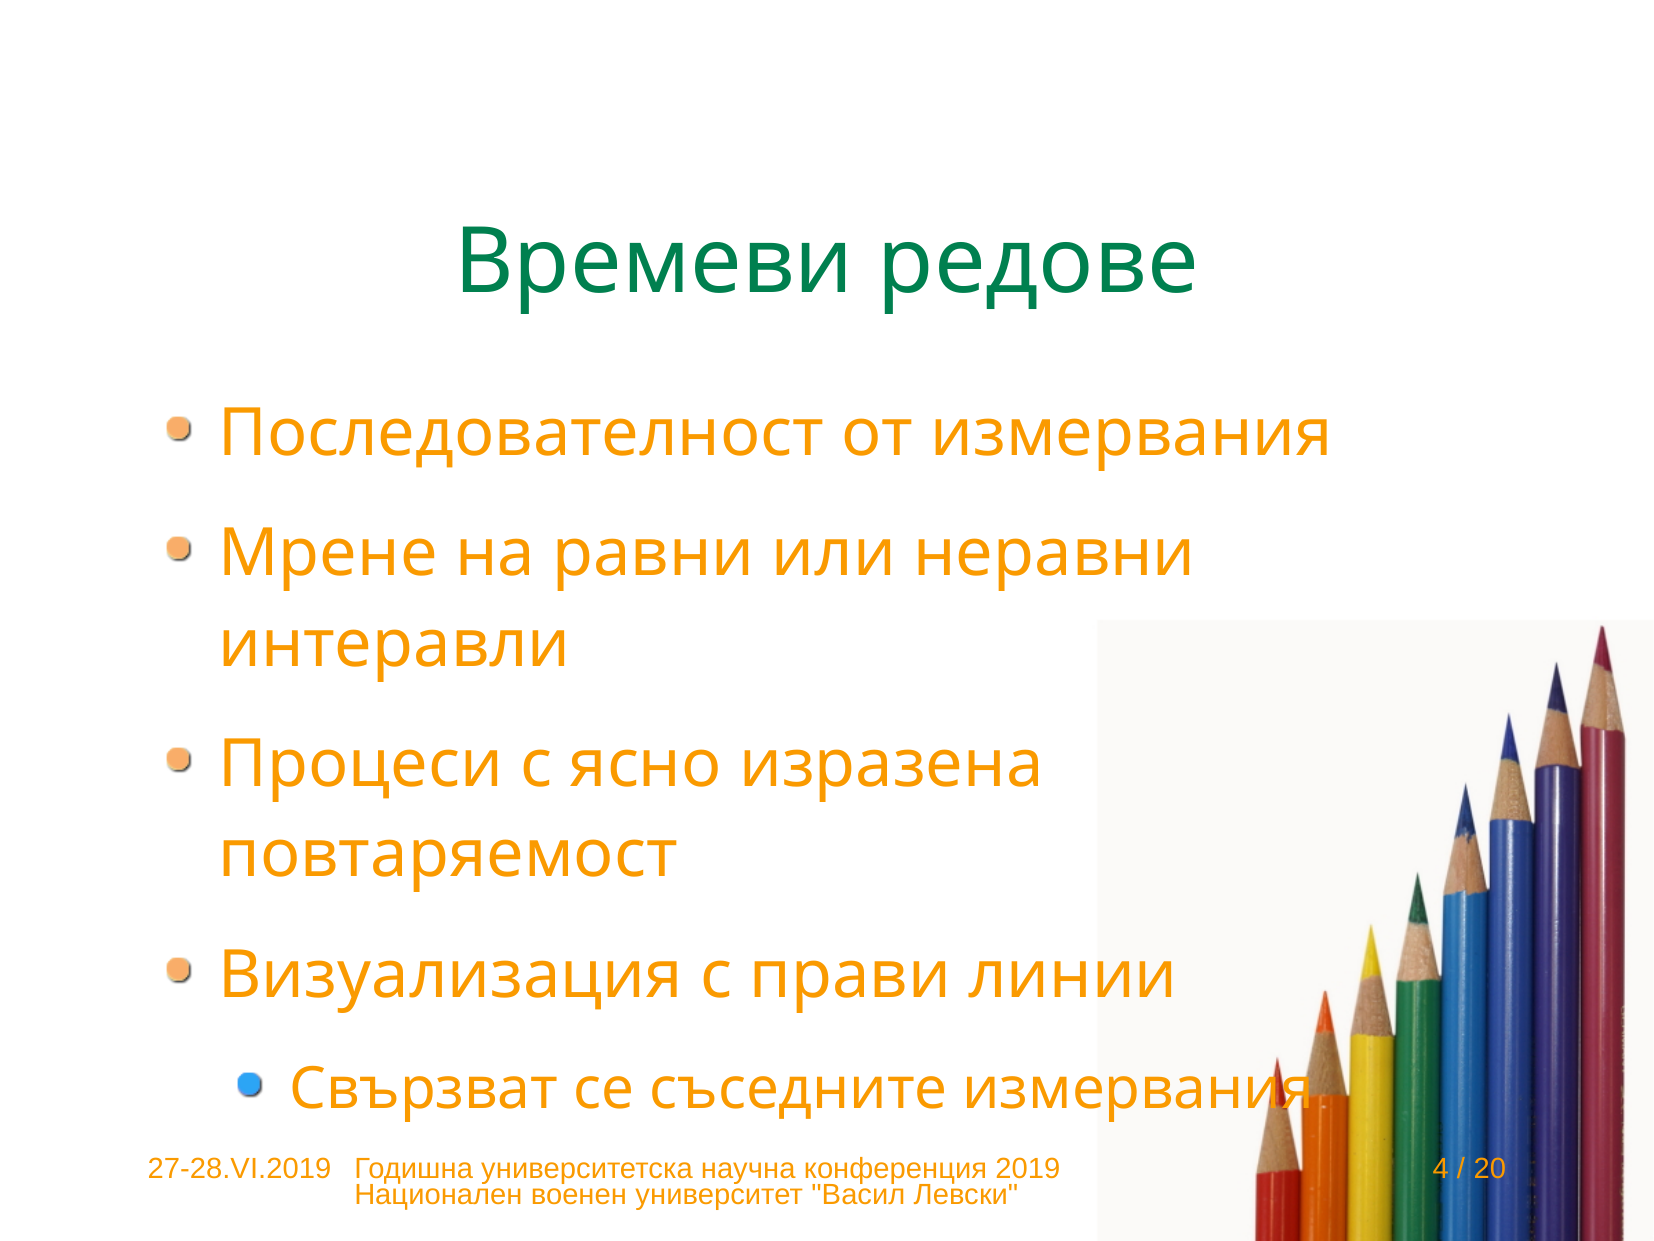

# Времеви редове
Последователност от измервания
Мрене на равни или неравни интеравли
Процеси с ясно изразена повтаряемост
Визуализация с прави линии
Свързват се съседните измервания
27-28.VI.2019
Годишна университетска научна конференция 2019 Национален военен университет "Васил Левски"
4